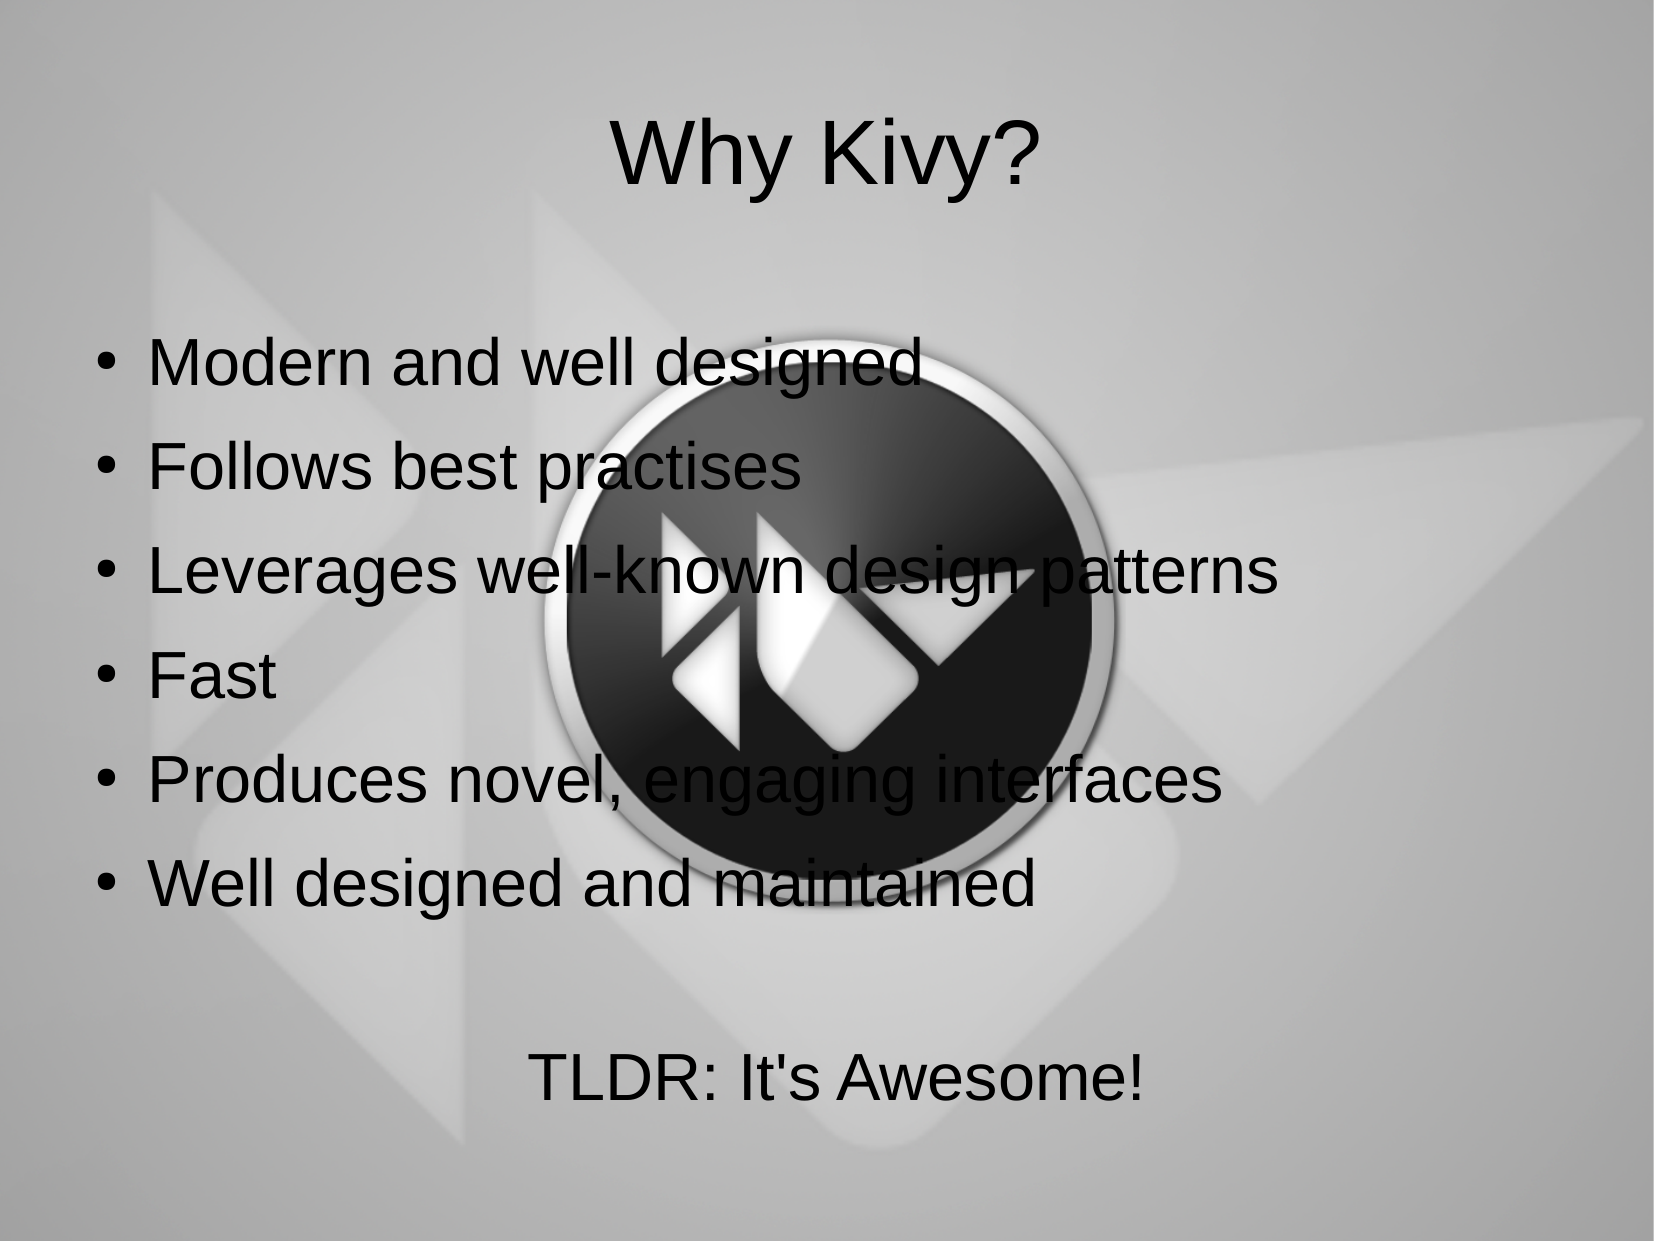

# Why Kivy?
Modern and well designed
Follows best practises
Leverages well-known design patterns
Fast
Produces novel, engaging interfaces
Well designed and maintained
TLDR: It's Awesome!